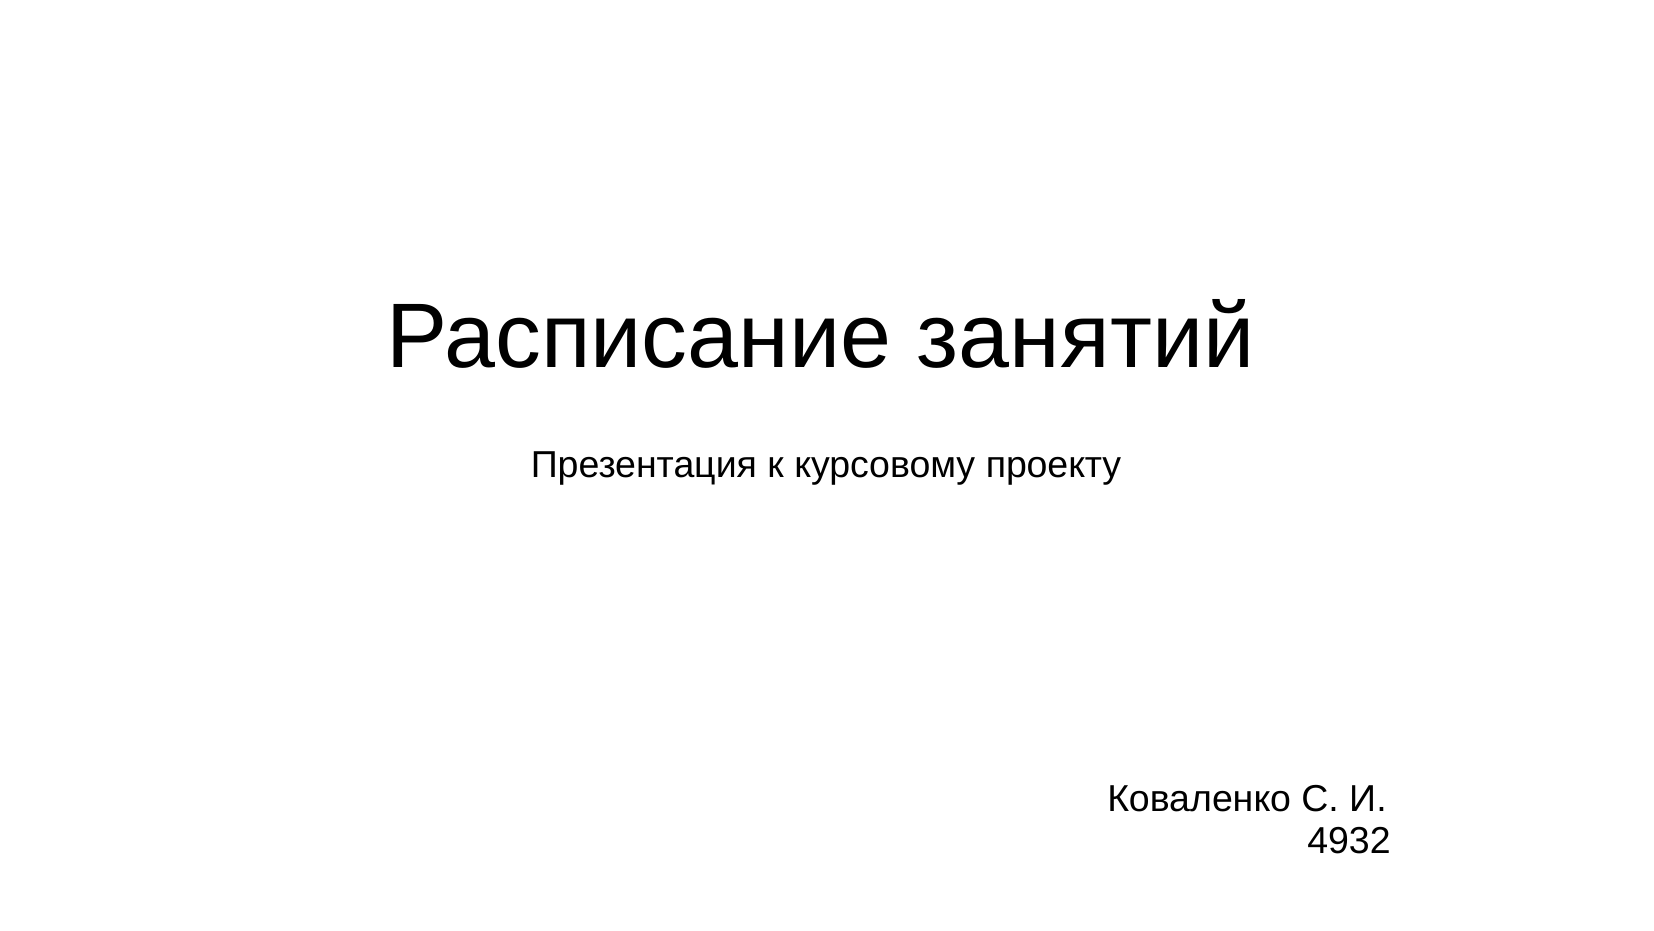

# Расписание занятий
Презентация к курсовому проекту
Коваленко С. И.
		 4932